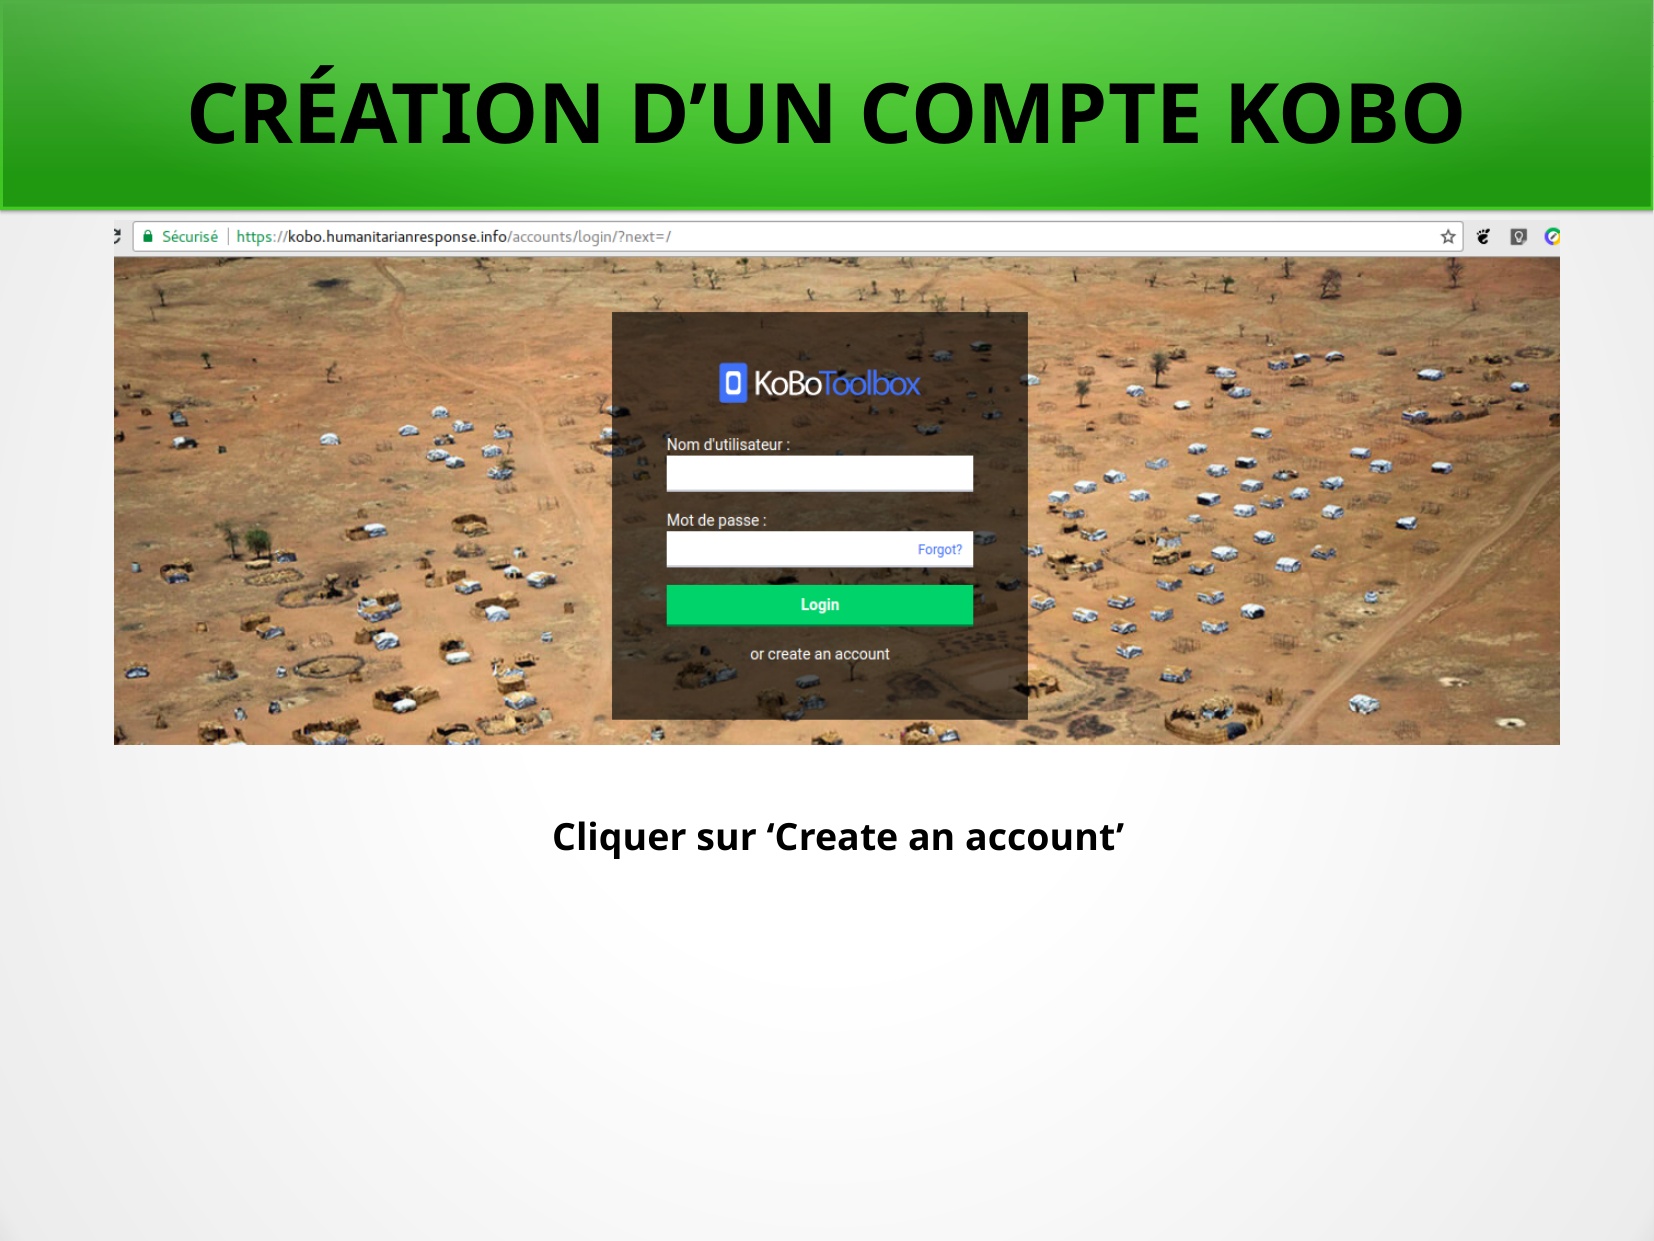

CRÉATION D’UN COMPTE KOBO
Cliquer sur ‘Create an account’